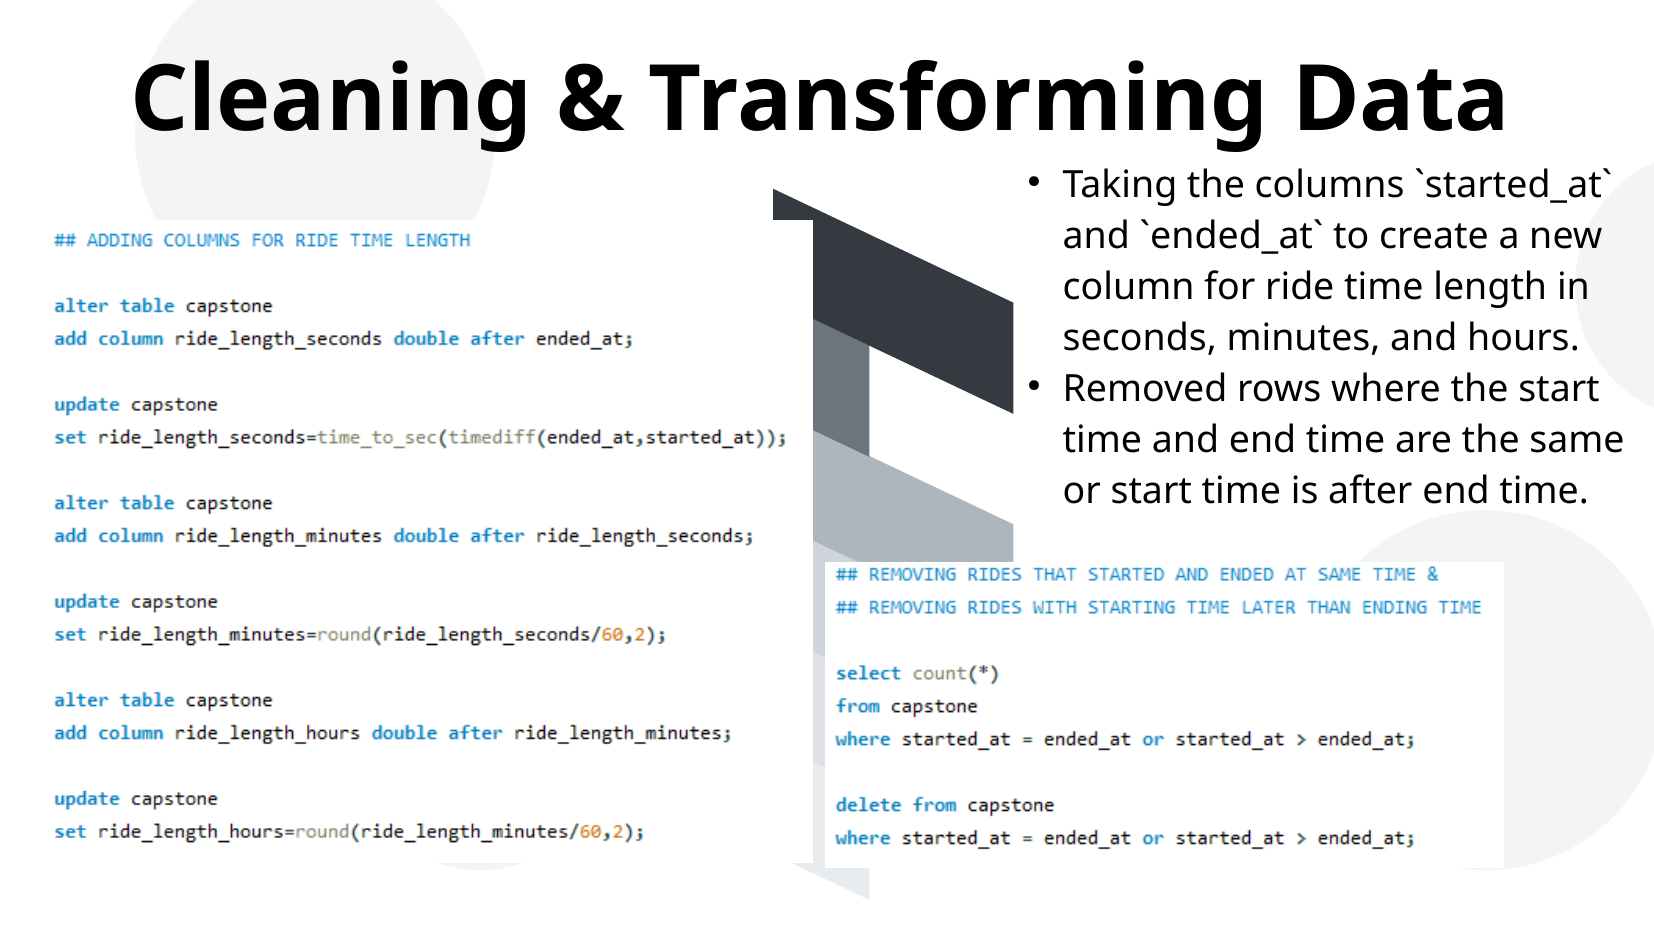

# Cleaning & Transforming Data
Taking the columns `started_at` and `ended_at` to create a new column for ride time length in seconds, minutes, and hours.
Removed rows where the start time and end time are the same or start time is after end time.